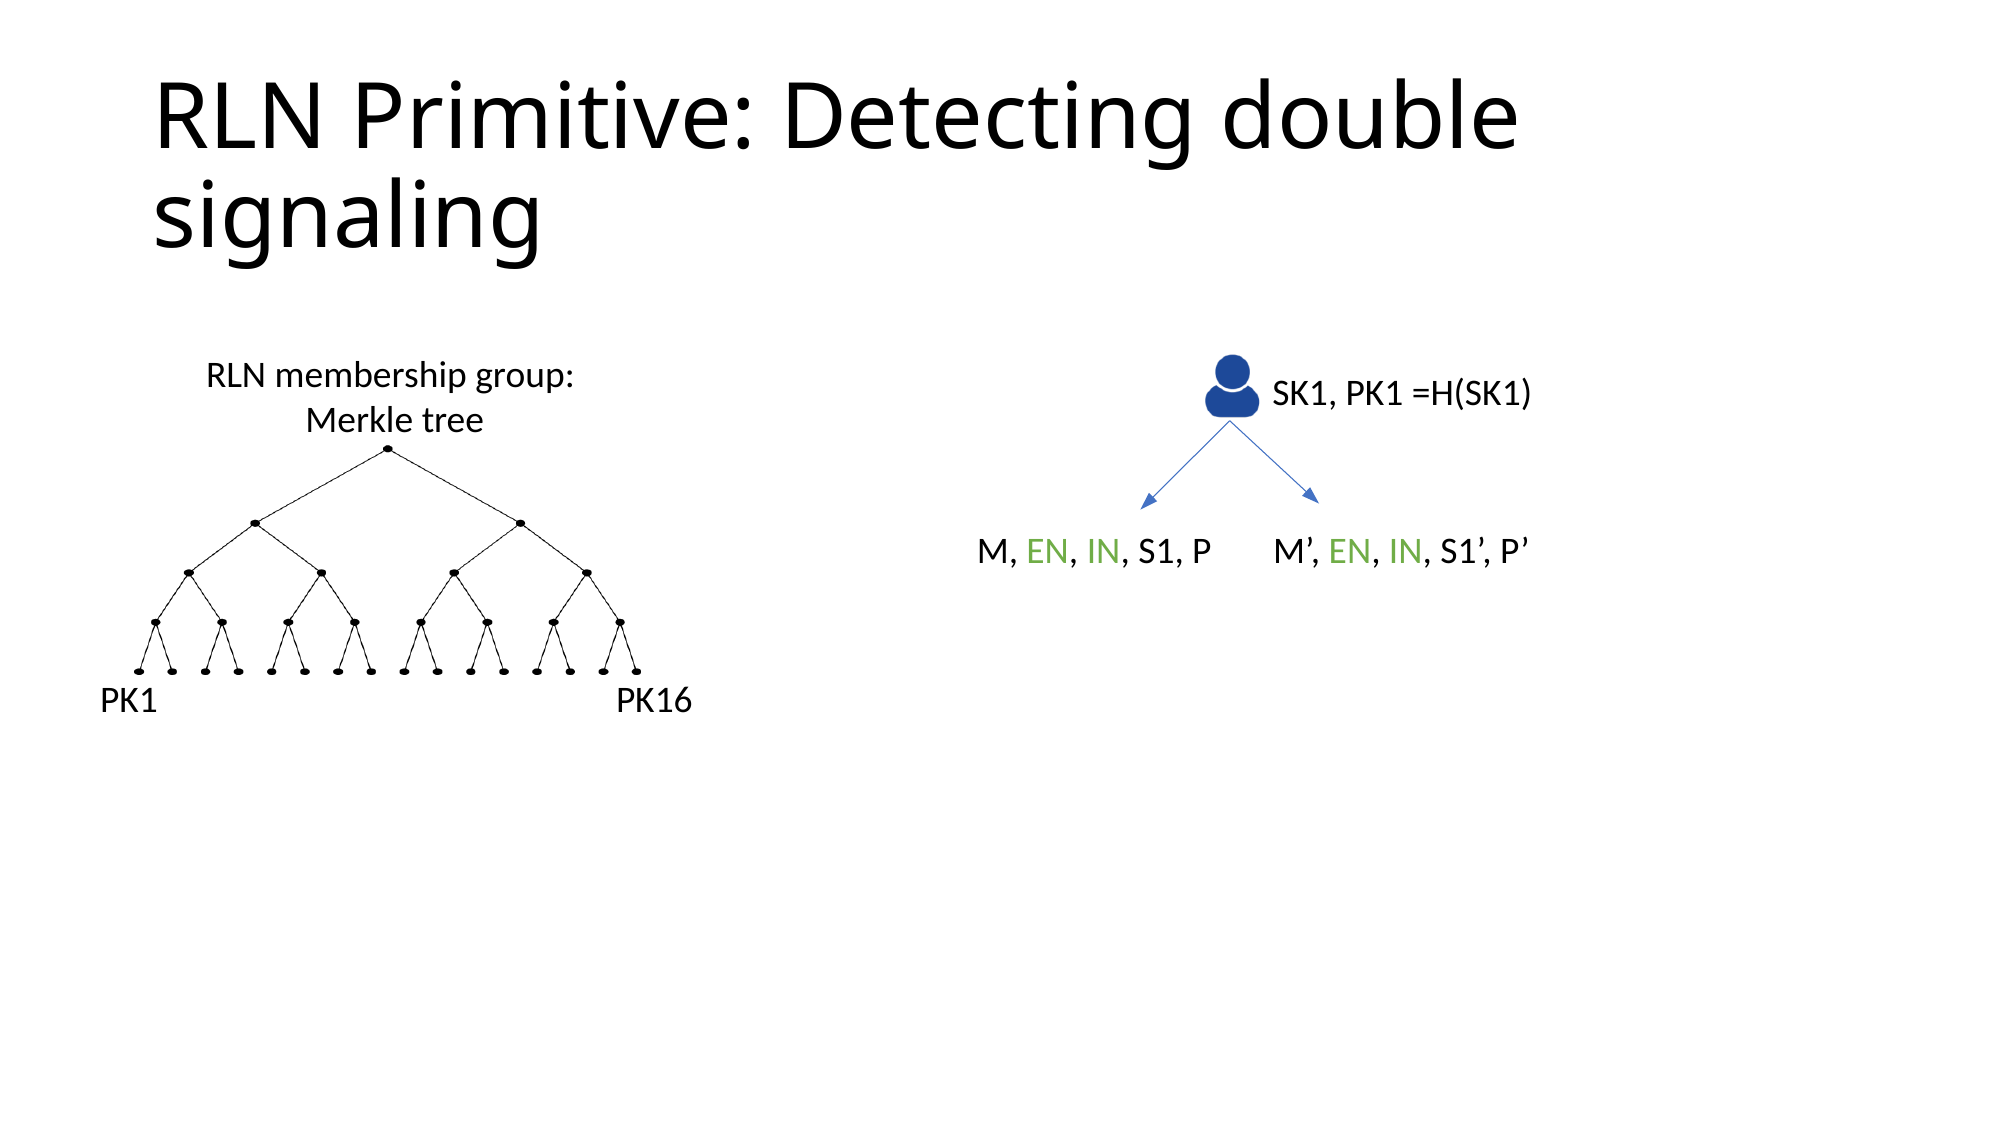

# RLN Primitive: Detecting double signaling
RLN membership group:
 Merkle tree
SK1, PK1 =H(SK1)
M’, EN, IN, S1’, P’
M, EN, IN, S1, P
PK1
PK16